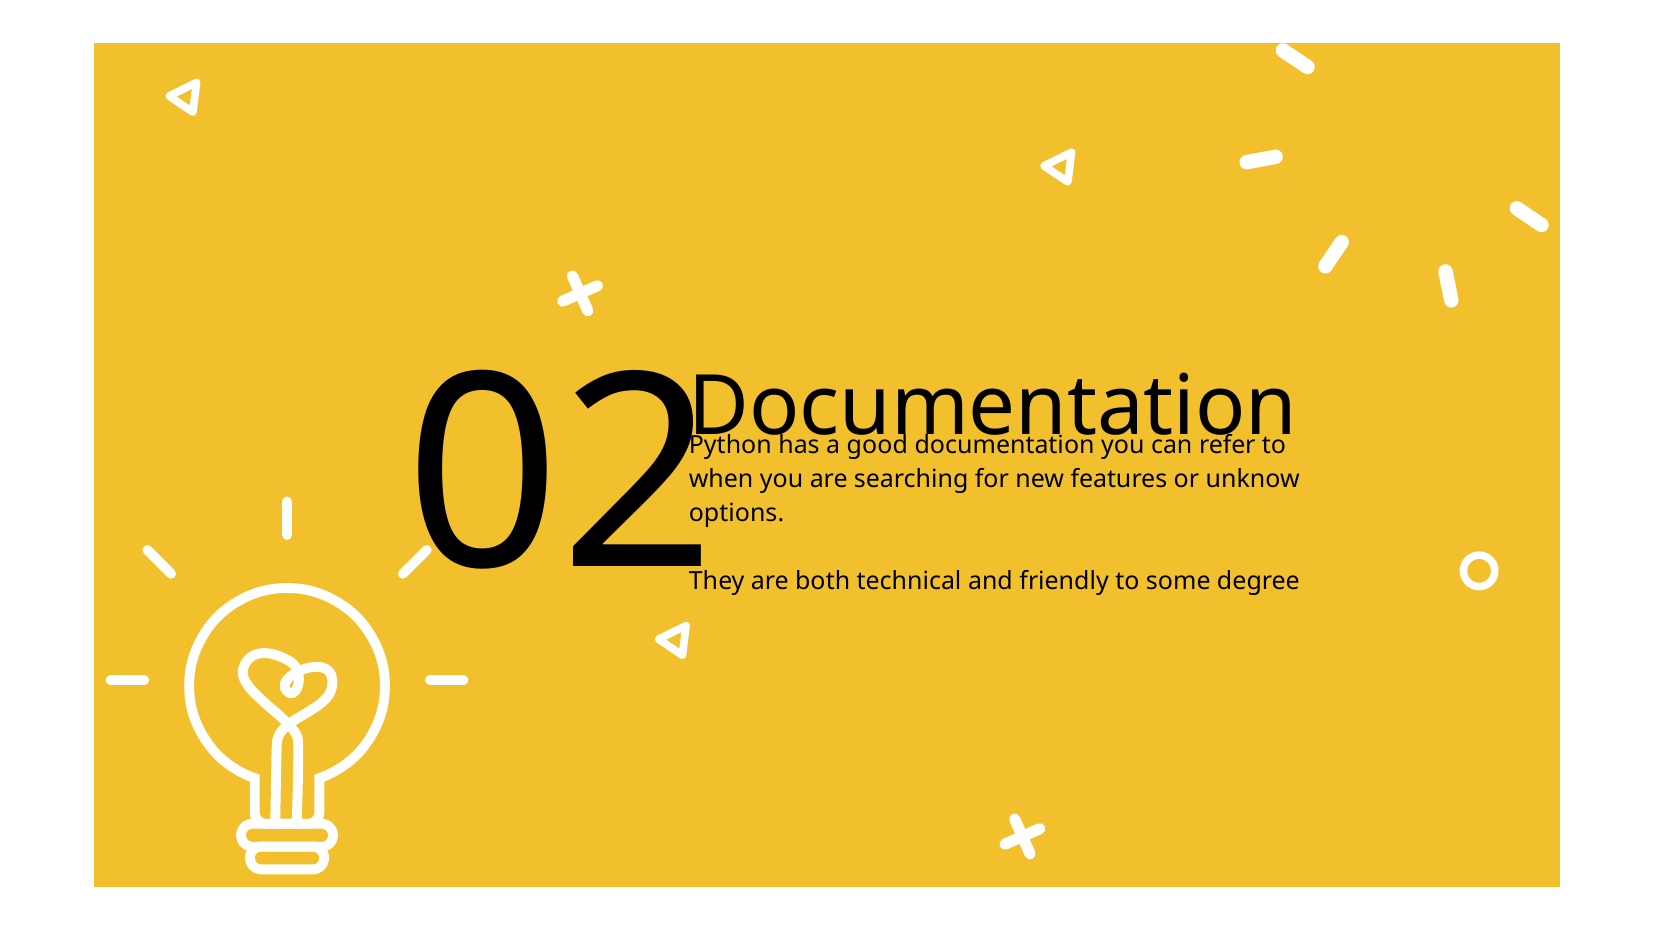

02
# Documentation
Python has a good documentation you can refer to when you are searching for new features or unknow options.
They are both technical and friendly to some degree